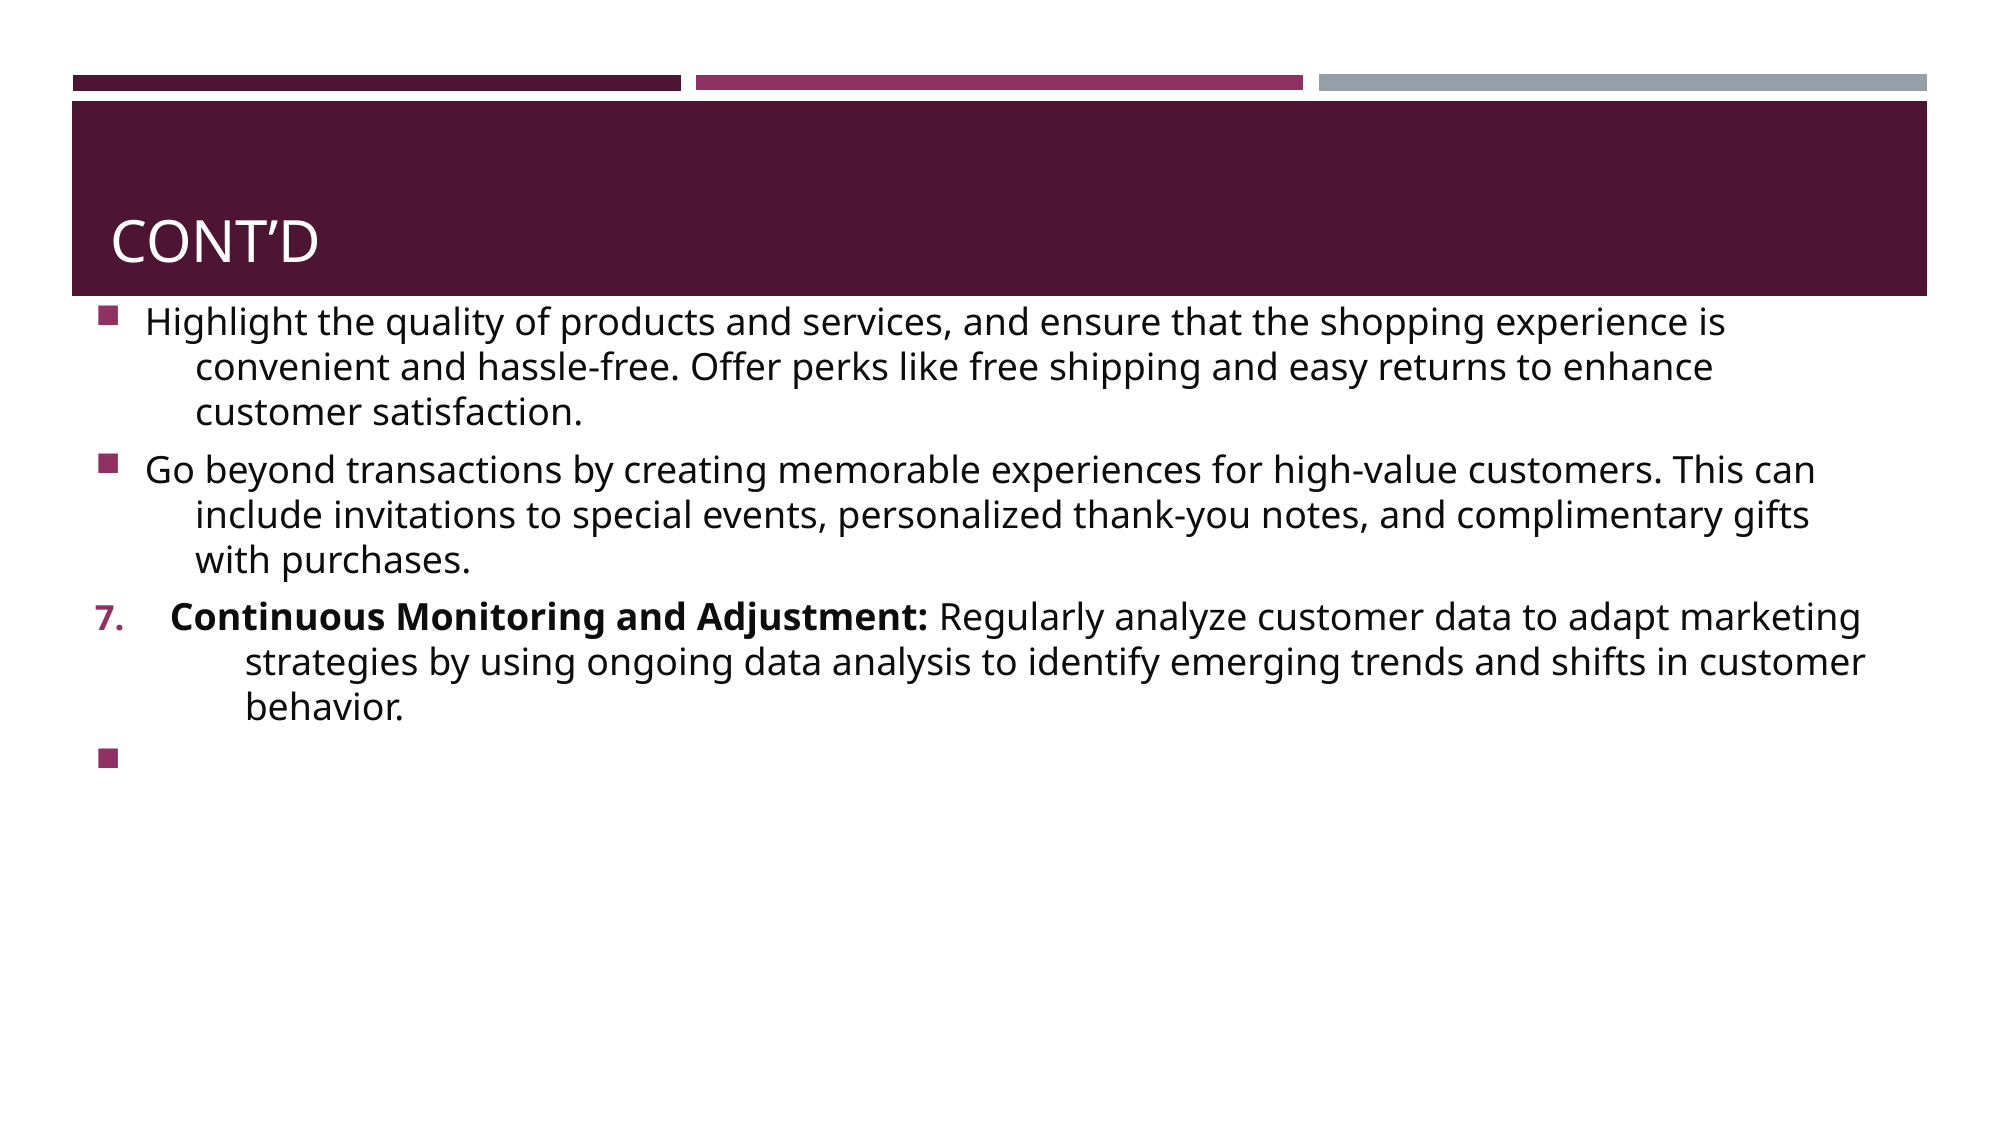

# CONT’D
Highlight the quality of products and services, and ensure that the shopping experience is convenient and hassle-free. Offer perks like free shipping and easy returns to enhance customer satisfaction.
Go beyond transactions by creating memorable experiences for high-value customers. This can include invitations to special events, personalized thank-you notes, and complimentary gifts with purchases.
Continuous Monitoring and Adjustment: Regularly analyze customer data to adapt marketing strategies by using ongoing data analysis to identify emerging trends and shifts in customer behavior.